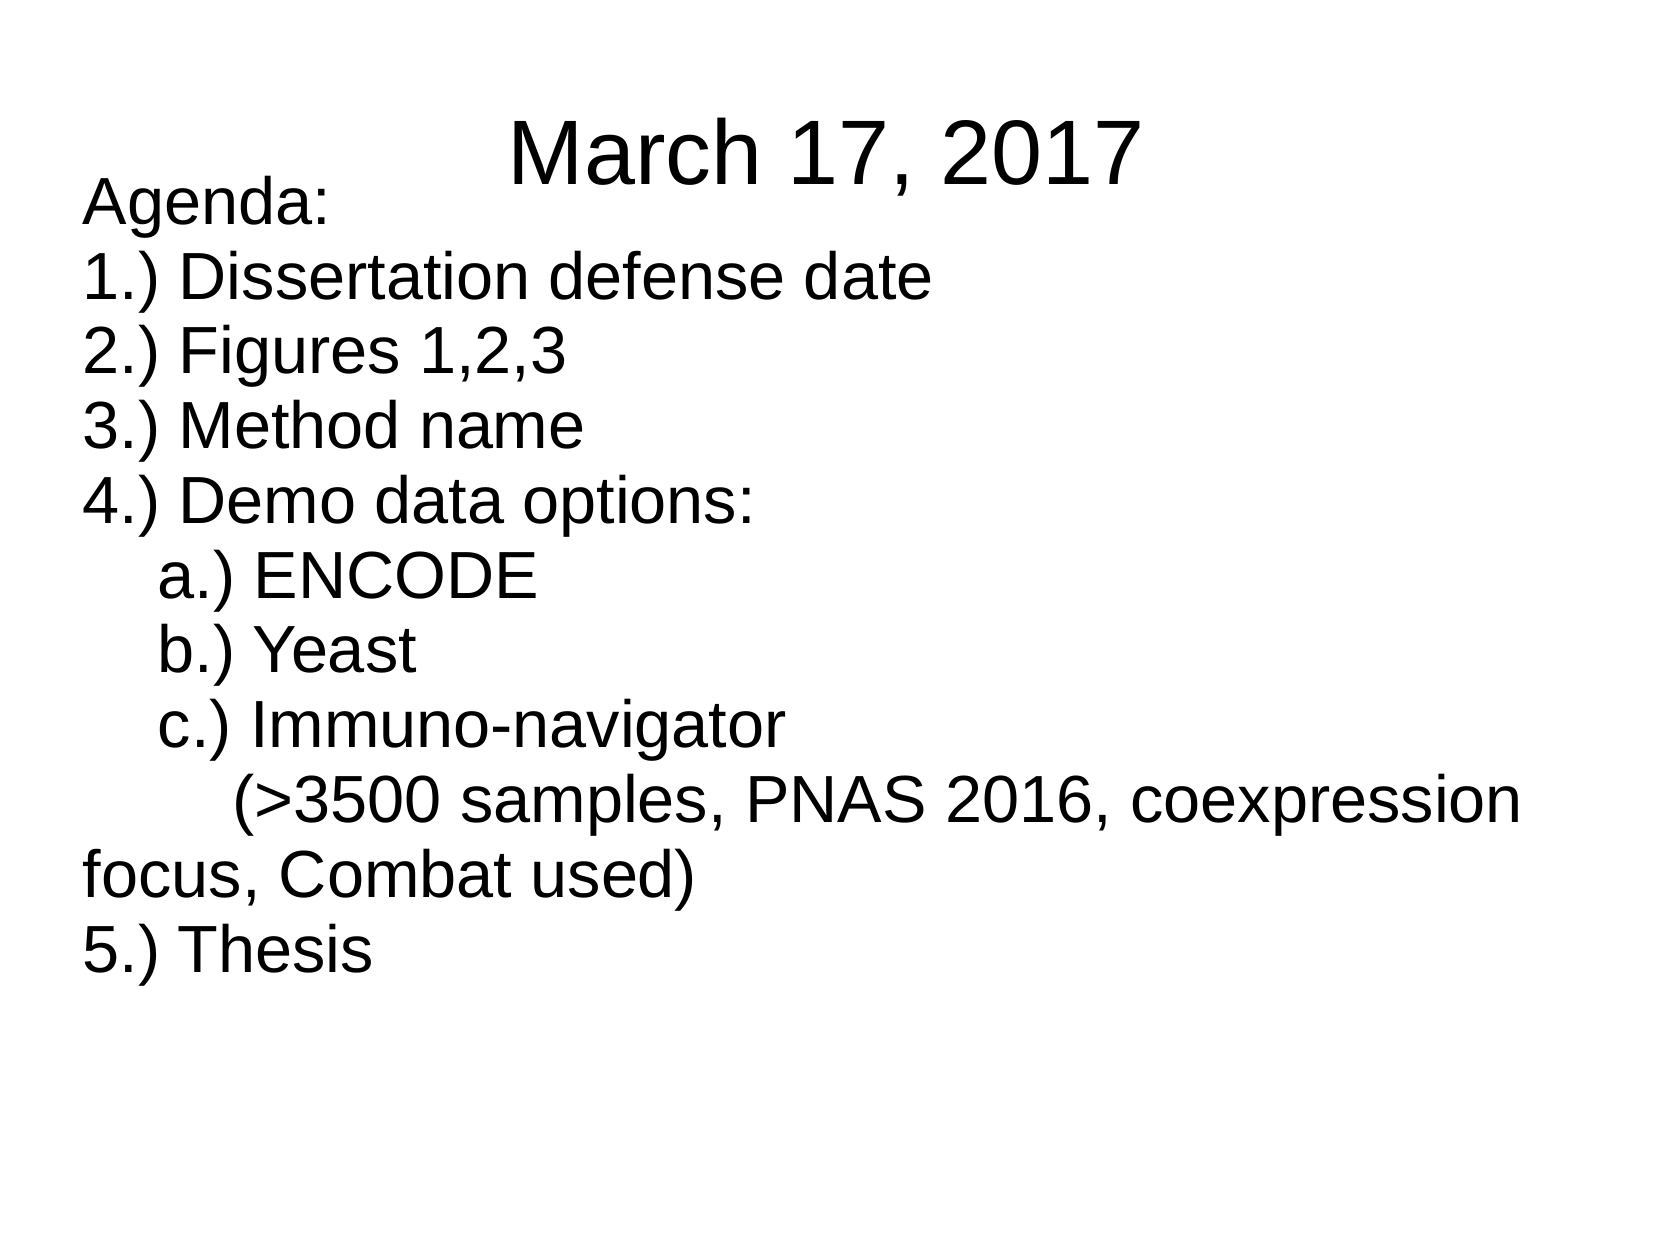

# March 17, 2017
Agenda:
1.) Dissertation defense date
2.) Figures 1,2,3
3.) Method name
4.) Demo data options:
	a.) ENCODE
	b.) Yeast
	c.) Immuno-navigator
		(>3500 samples, PNAS 2016, coexpression focus, Combat used)
5.) Thesis